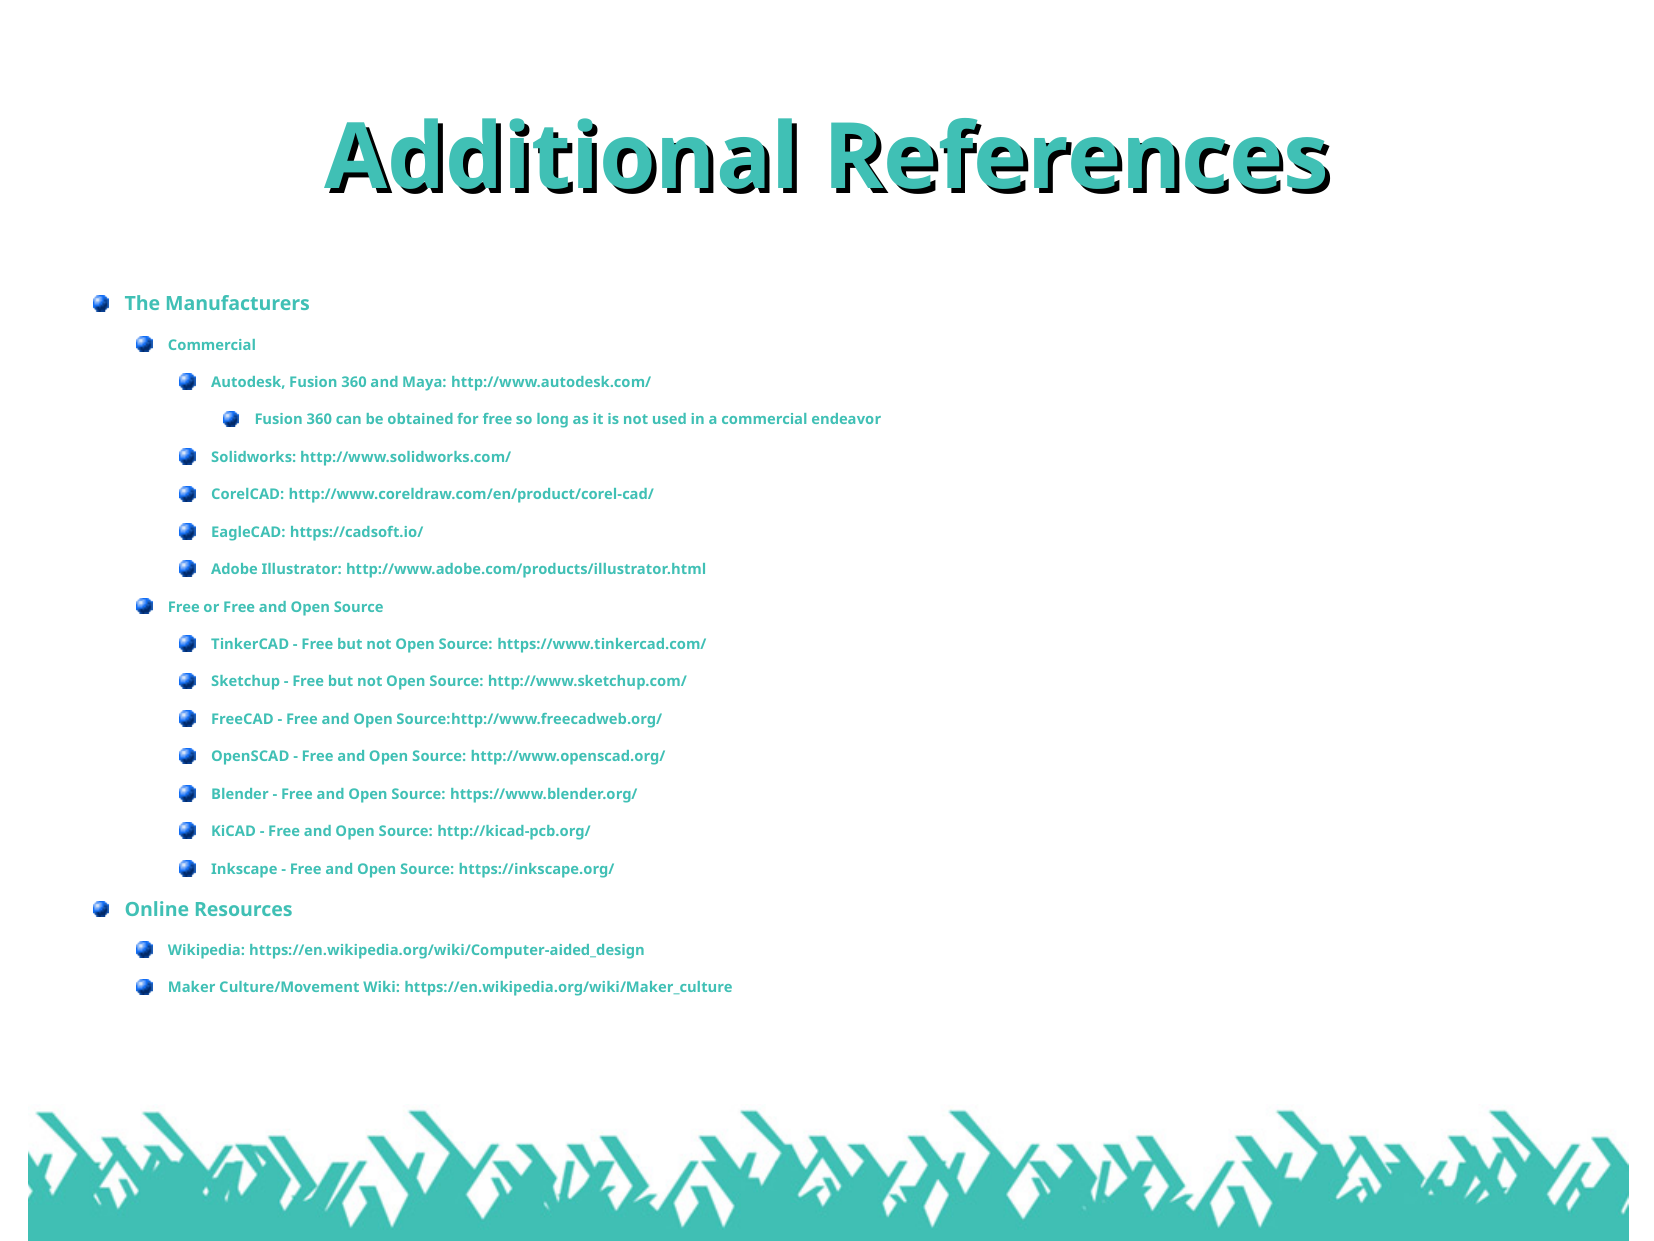

# Additional References
The Manufacturers
Commercial
Autodesk, Fusion 360 and Maya: http://www.autodesk.com/
Fusion 360 can be obtained for free so long as it is not used in a commercial endeavor
Solidworks: http://www.solidworks.com/
CorelCAD: http://www.coreldraw.com/en/product/corel-cad/
EagleCAD: https://cadsoft.io/
Adobe Illustrator: http://www.adobe.com/products/illustrator.html
Free or Free and Open Source
TinkerCAD - Free but not Open Source: https://www.tinkercad.com/
Sketchup - Free but not Open Source: http://www.sketchup.com/
FreeCAD - Free and Open Source:http://www.freecadweb.org/
OpenSCAD - Free and Open Source: http://www.openscad.org/
Blender - Free and Open Source: https://www.blender.org/
KiCAD - Free and Open Source: http://kicad-pcb.org/
Inkscape - Free and Open Source: https://inkscape.org/
Online Resources
Wikipedia: https://en.wikipedia.org/wiki/Computer-aided_design
Maker Culture/Movement Wiki: https://en.wikipedia.org/wiki/Maker_culture